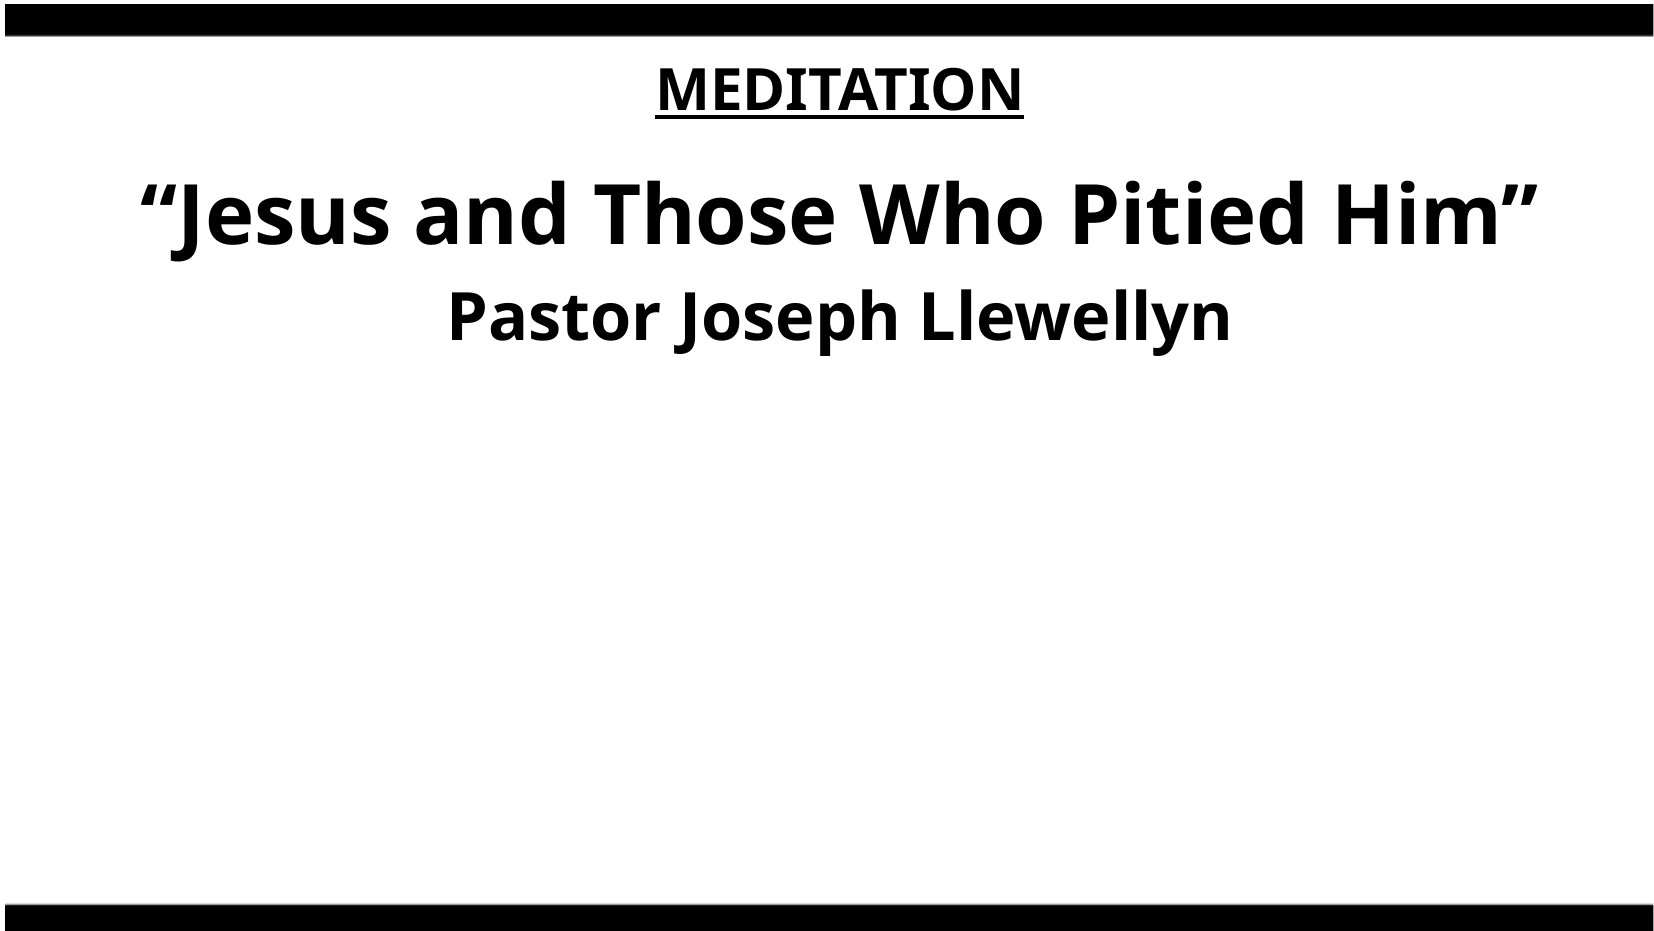

MEDITATION
“Jesus and Those Who Pitied Him”
Pastor Joseph Llewellyn